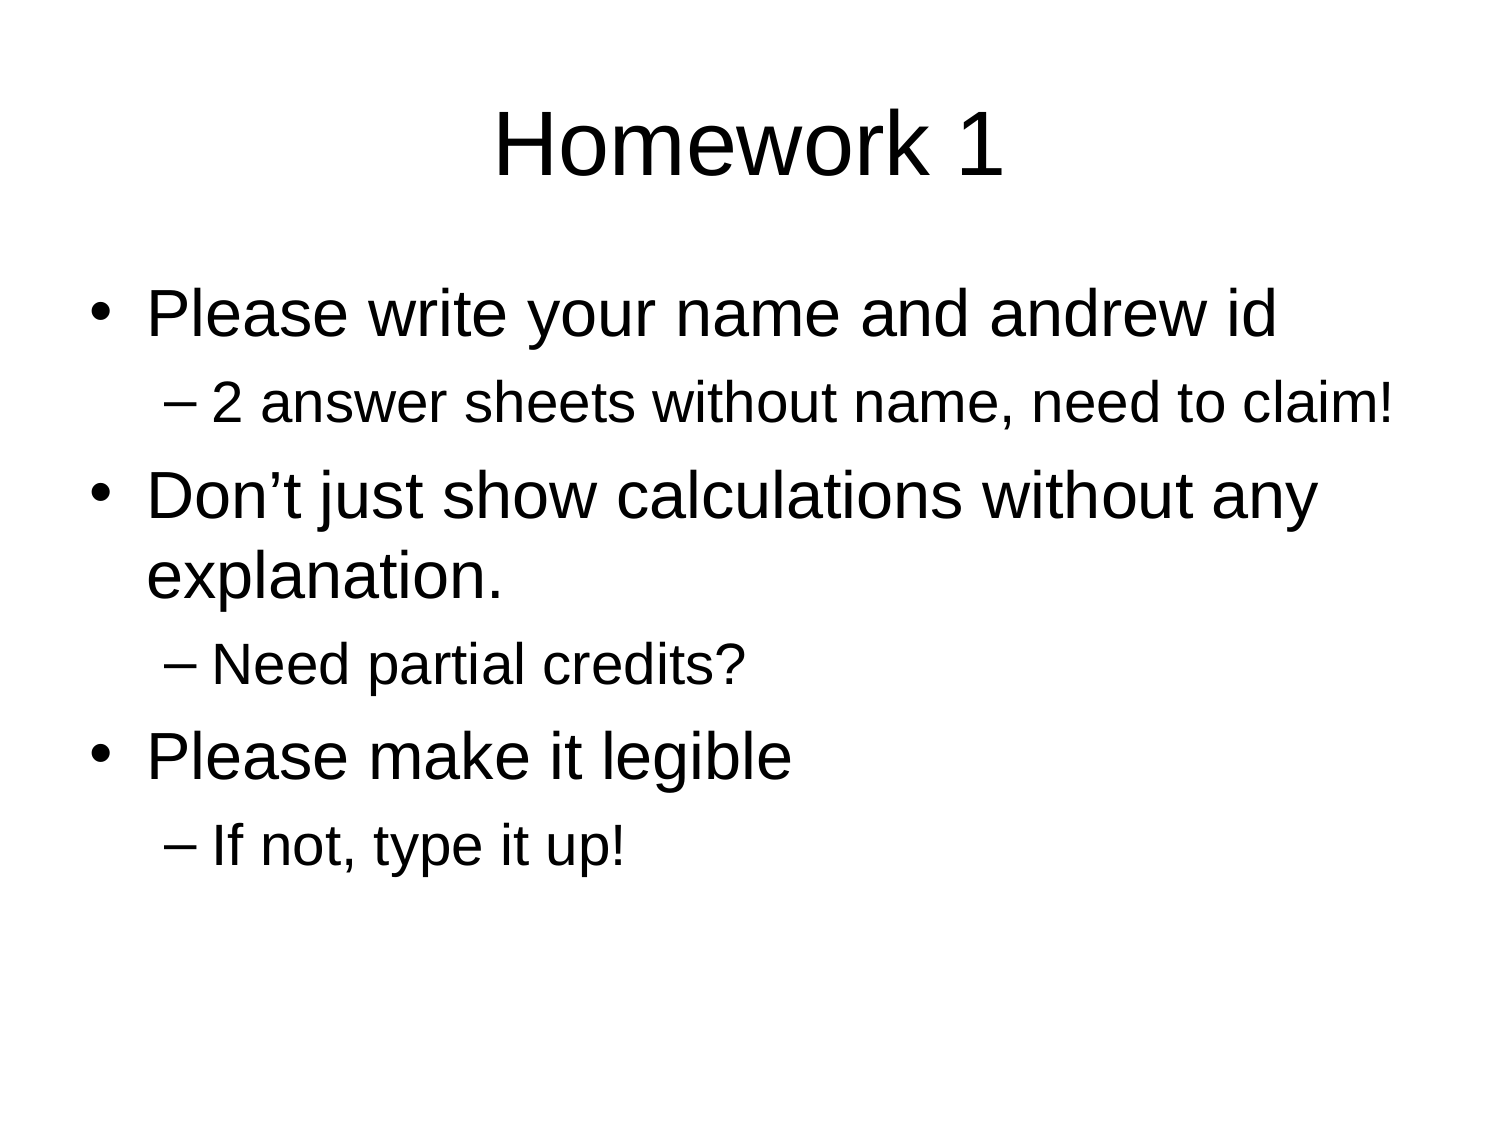

# Homework 1
Please write your name and andrew id
2 answer sheets without name, need to claim!
Don’t just show calculations without any explanation.
Need partial credits?
Please make it legible
If not, type it up!